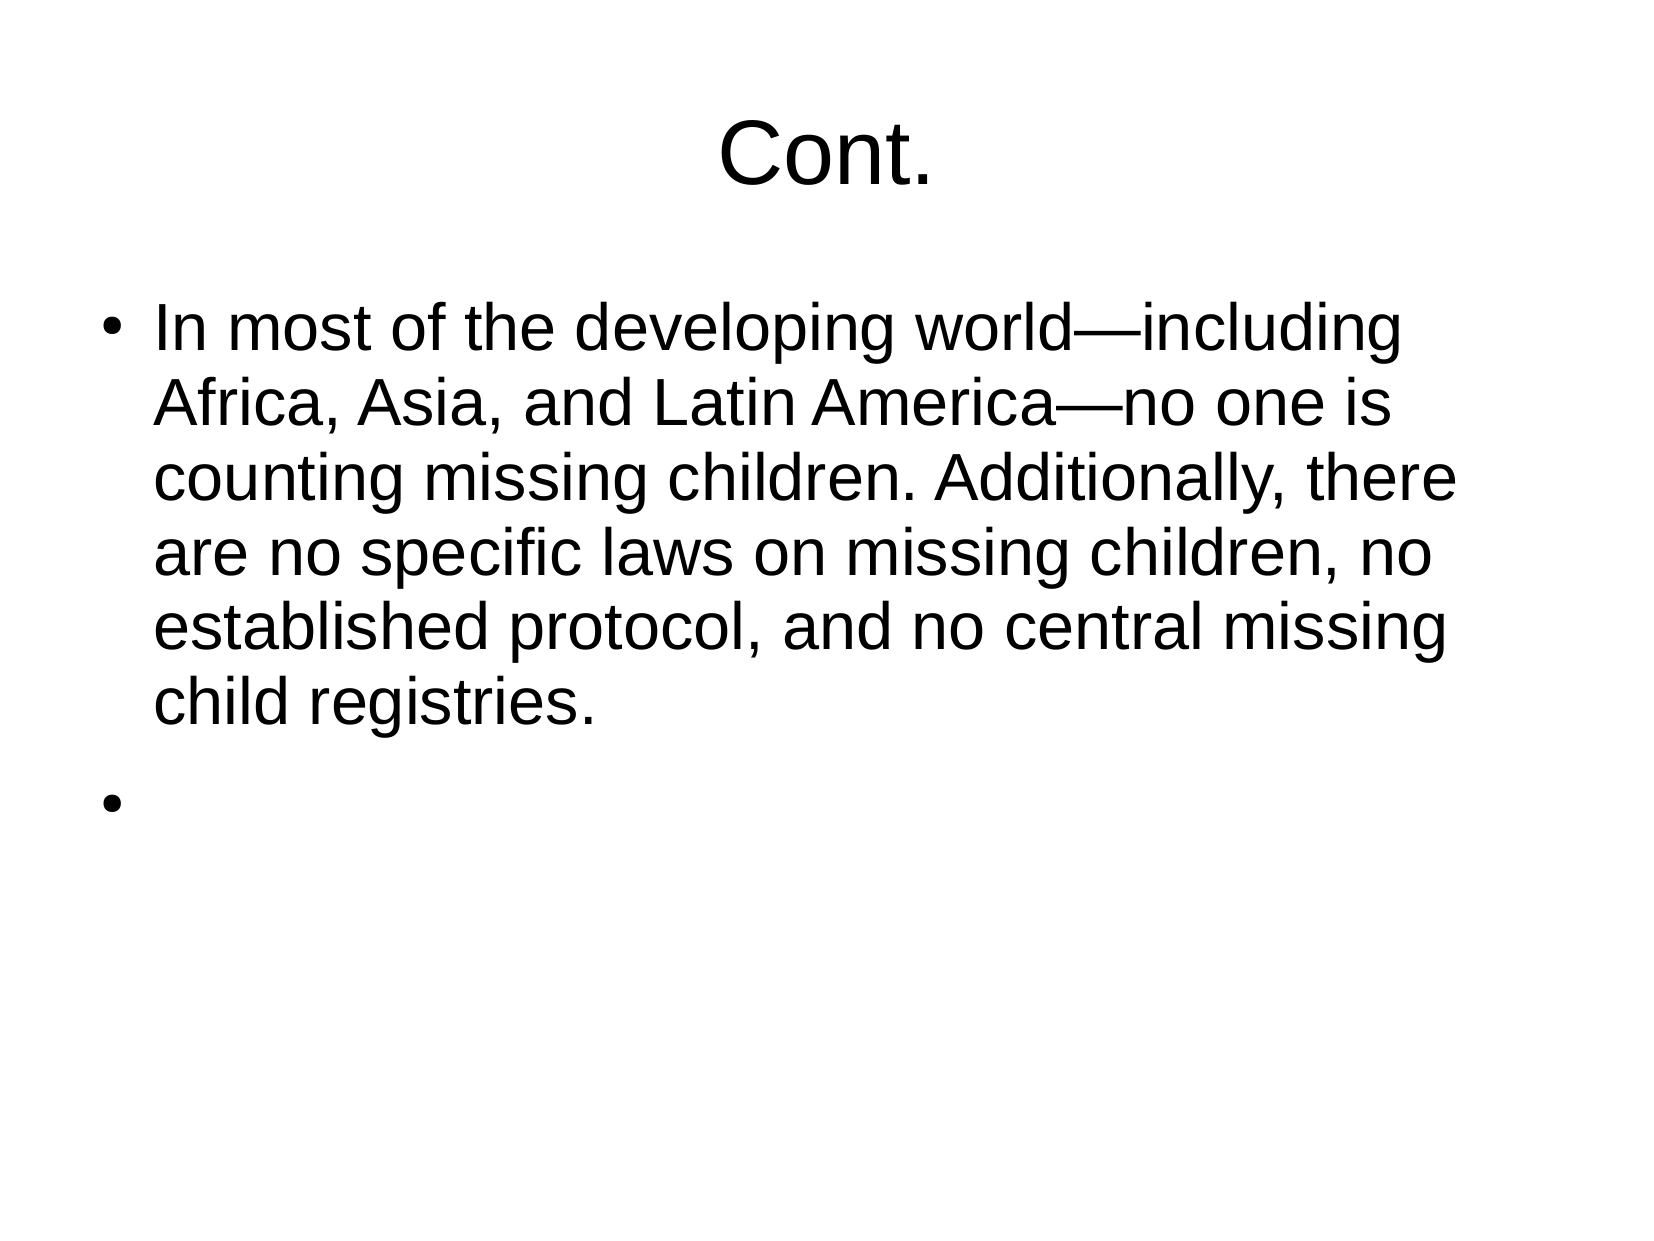

# Cont.
In most of the developing world—including Africa, Asia, and Latin America—no one is counting missing children. Additionally, there are no specific laws on missing children, no established protocol, and no central missing child registries.